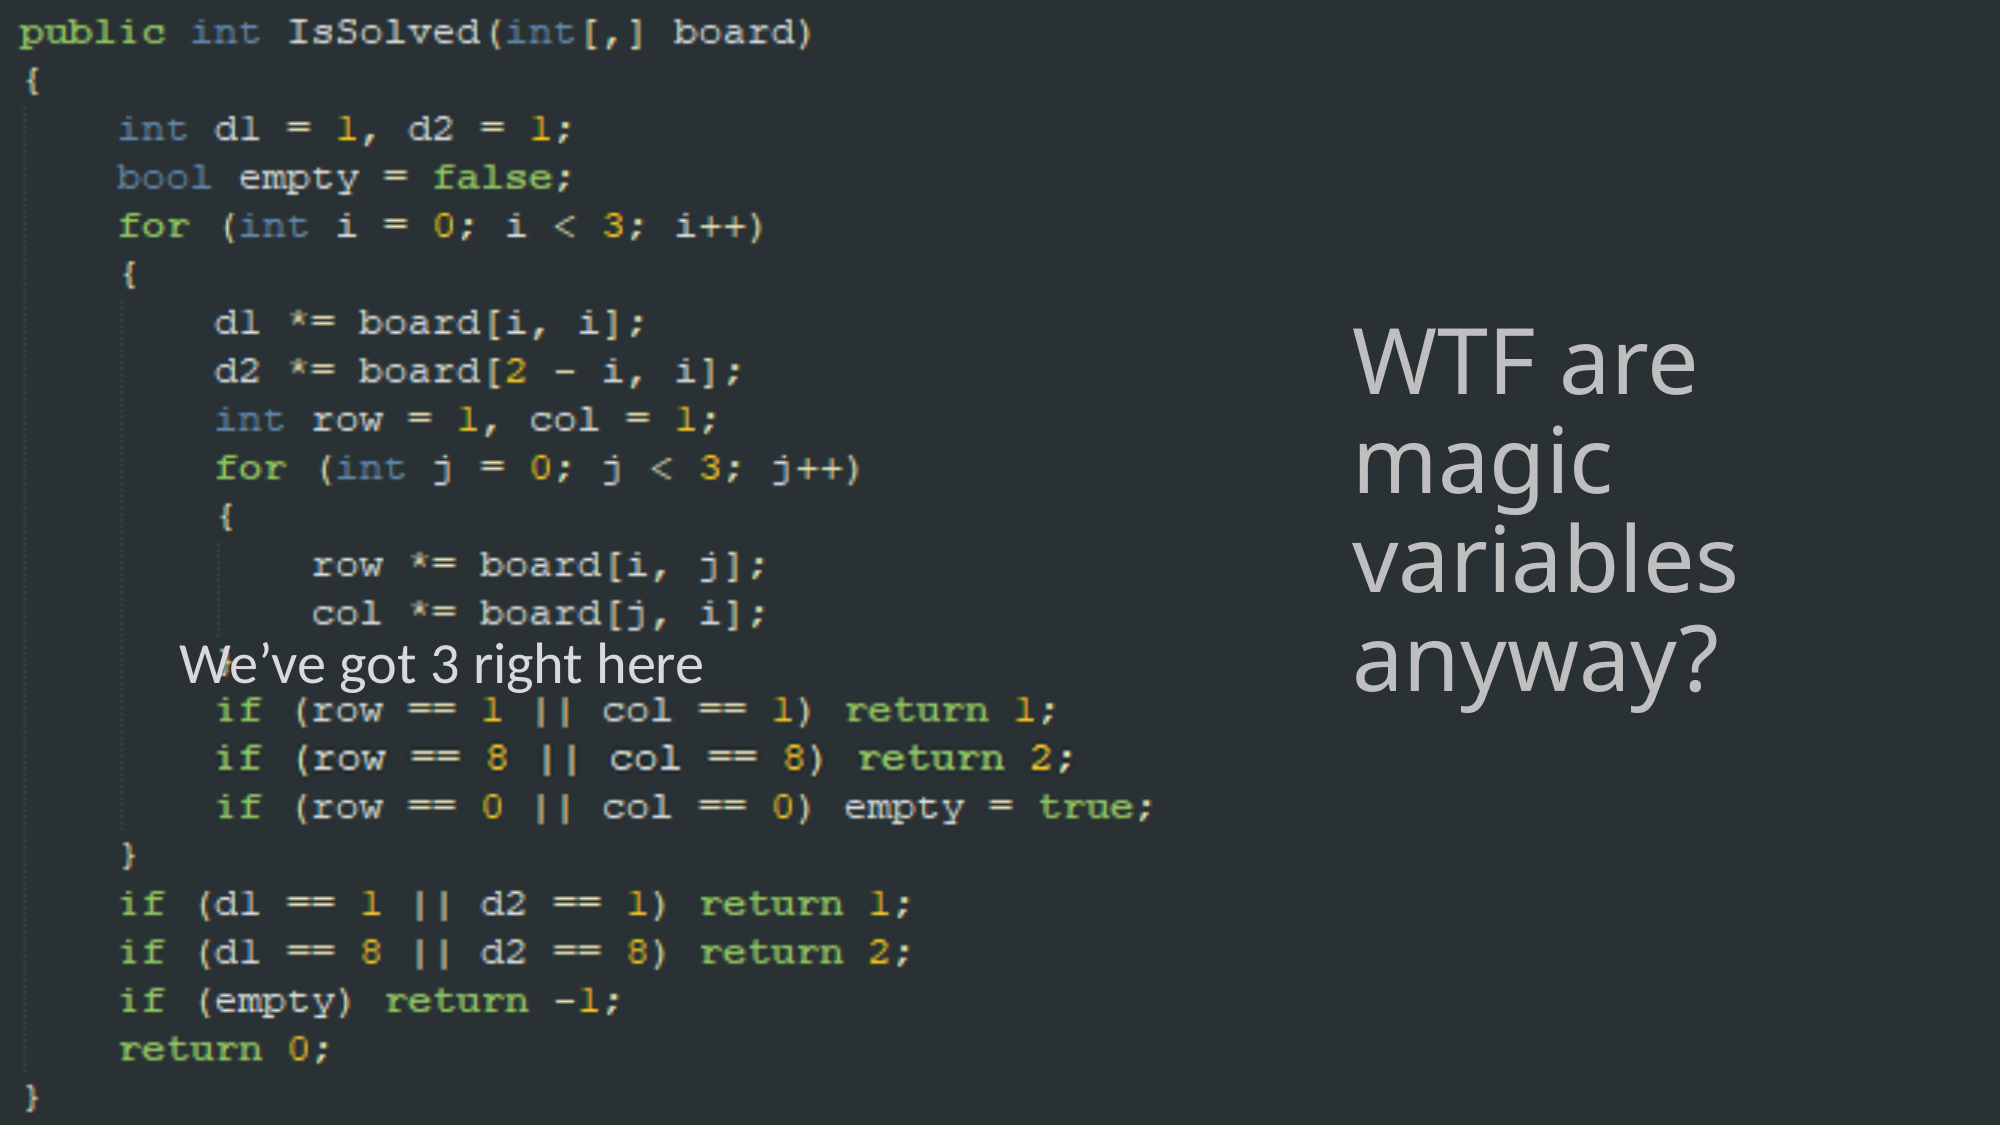

# WTF are magic variables anyway?
We’ve got 3 right here